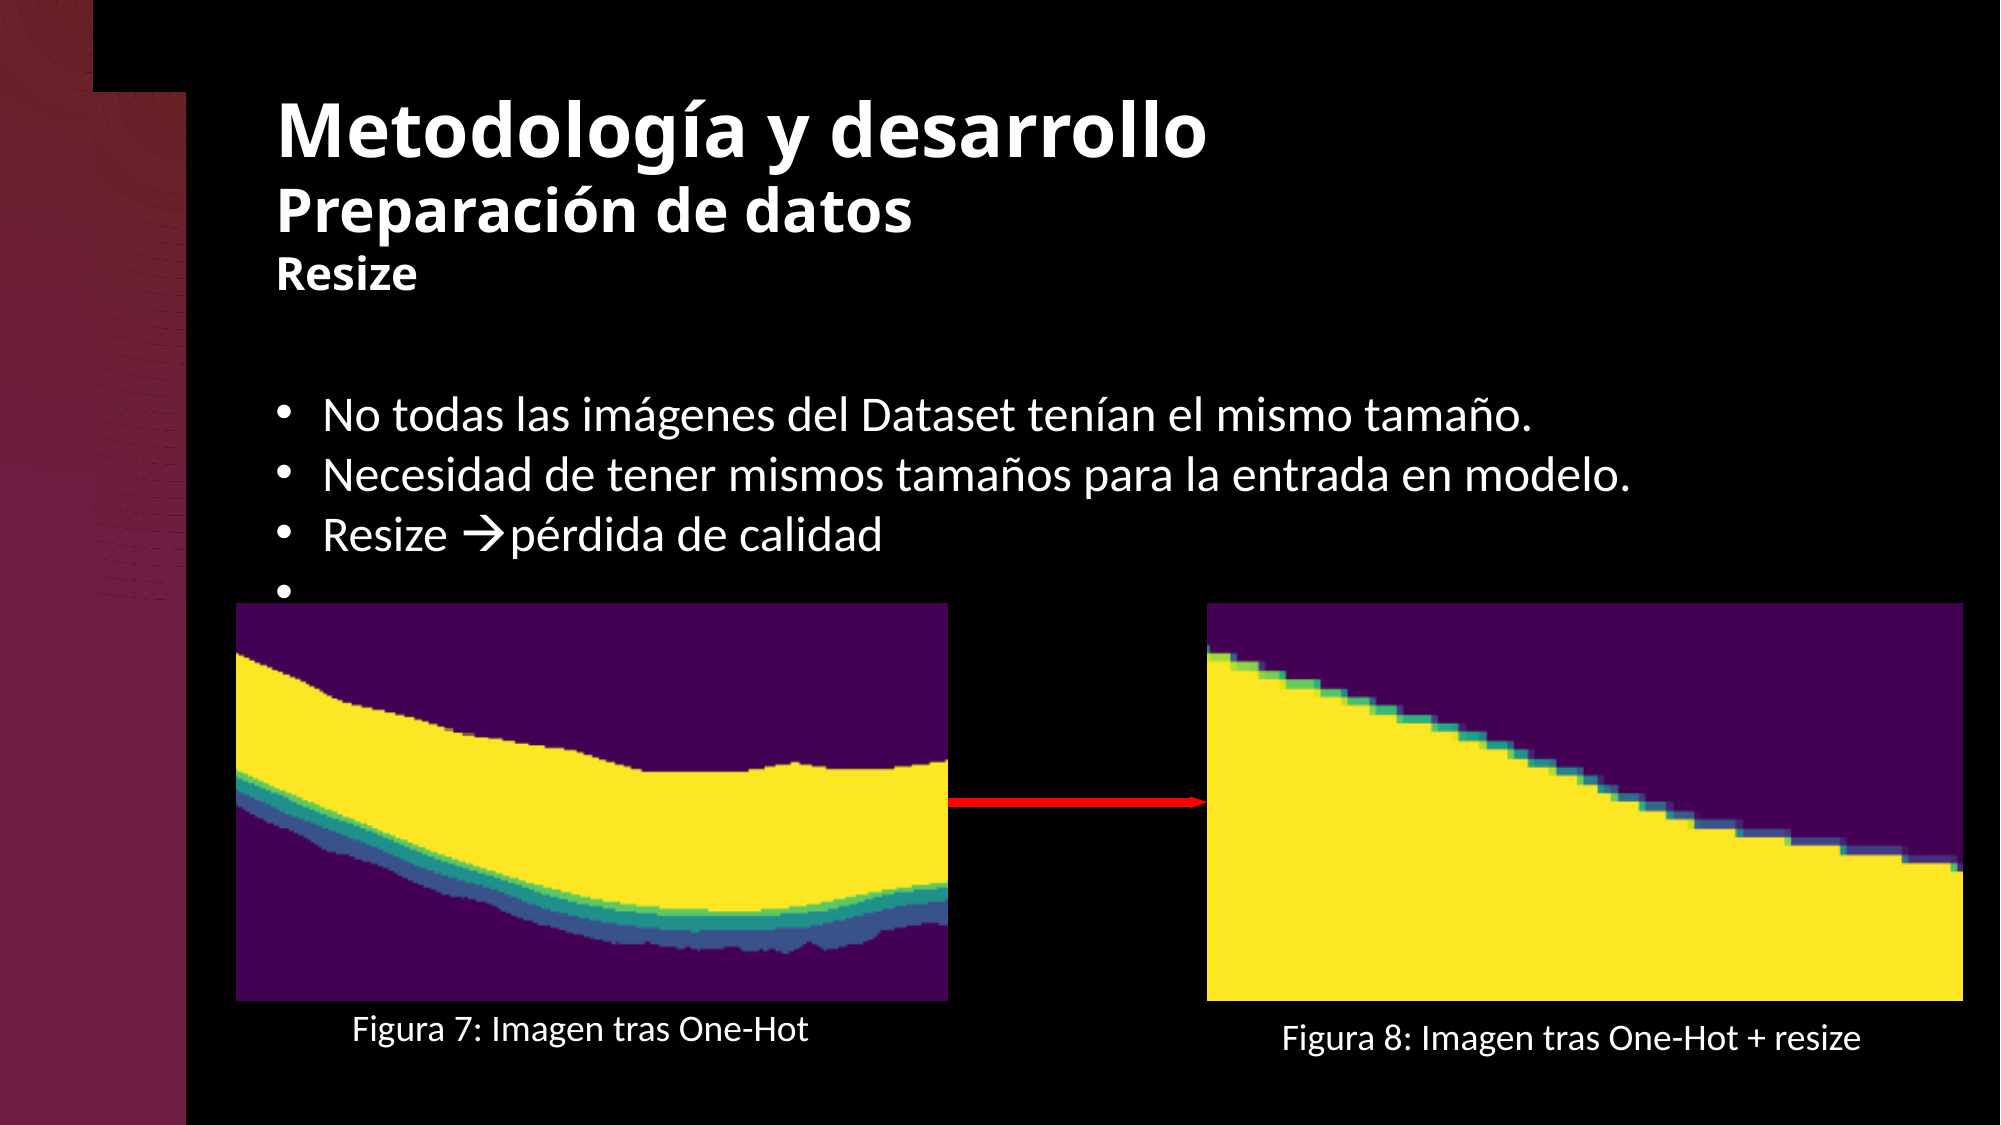

# Metodología y desarrollo Preparación de datos Resize
No todas las imágenes del Dataset tenían el mismo tamaño.
Necesidad de tener mismos tamaños para la entrada en modelo.
Resize pérdida de calidad
Figura 7: Imagen tras One-Hot
Figura 8: Imagen tras One-Hot + resize